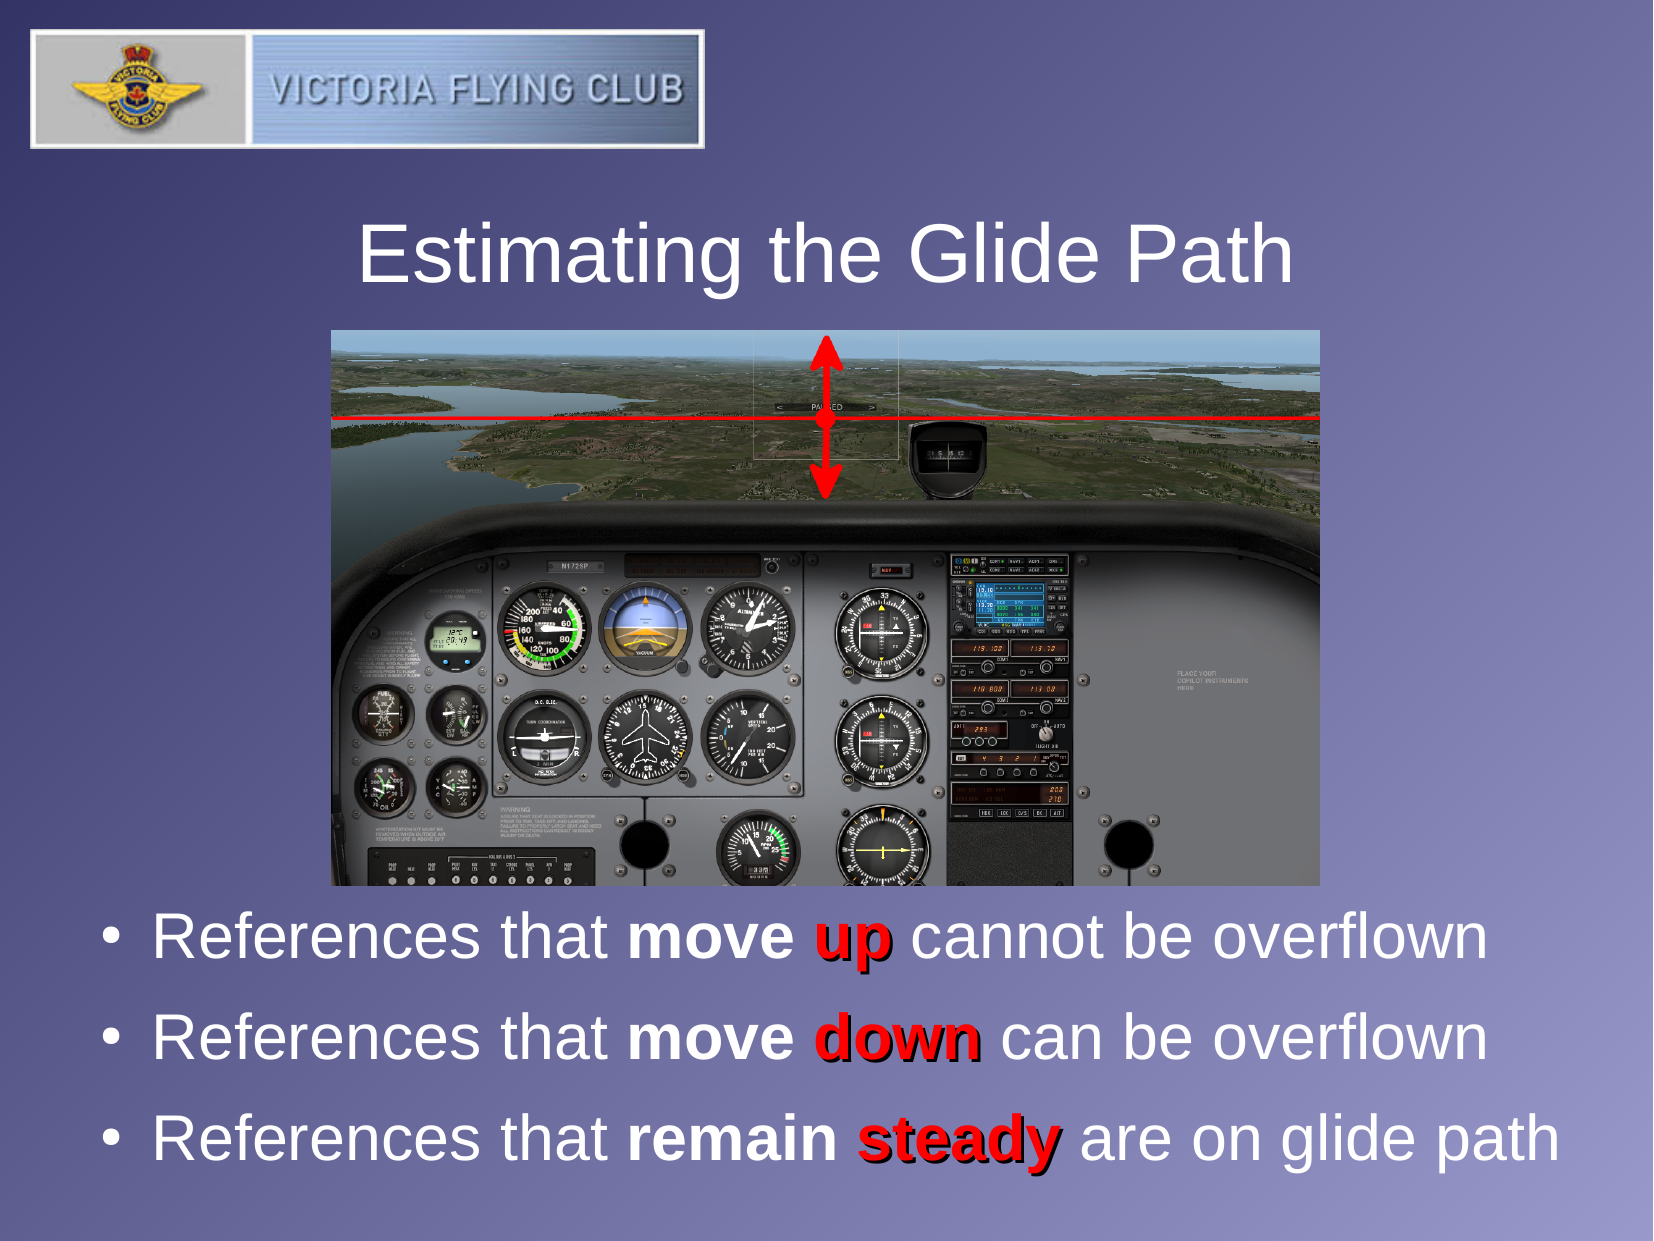

# Estimating the Glide Path
References that move up cannot be overflown
References that move down can be overflown
References that remain steady are on glide path